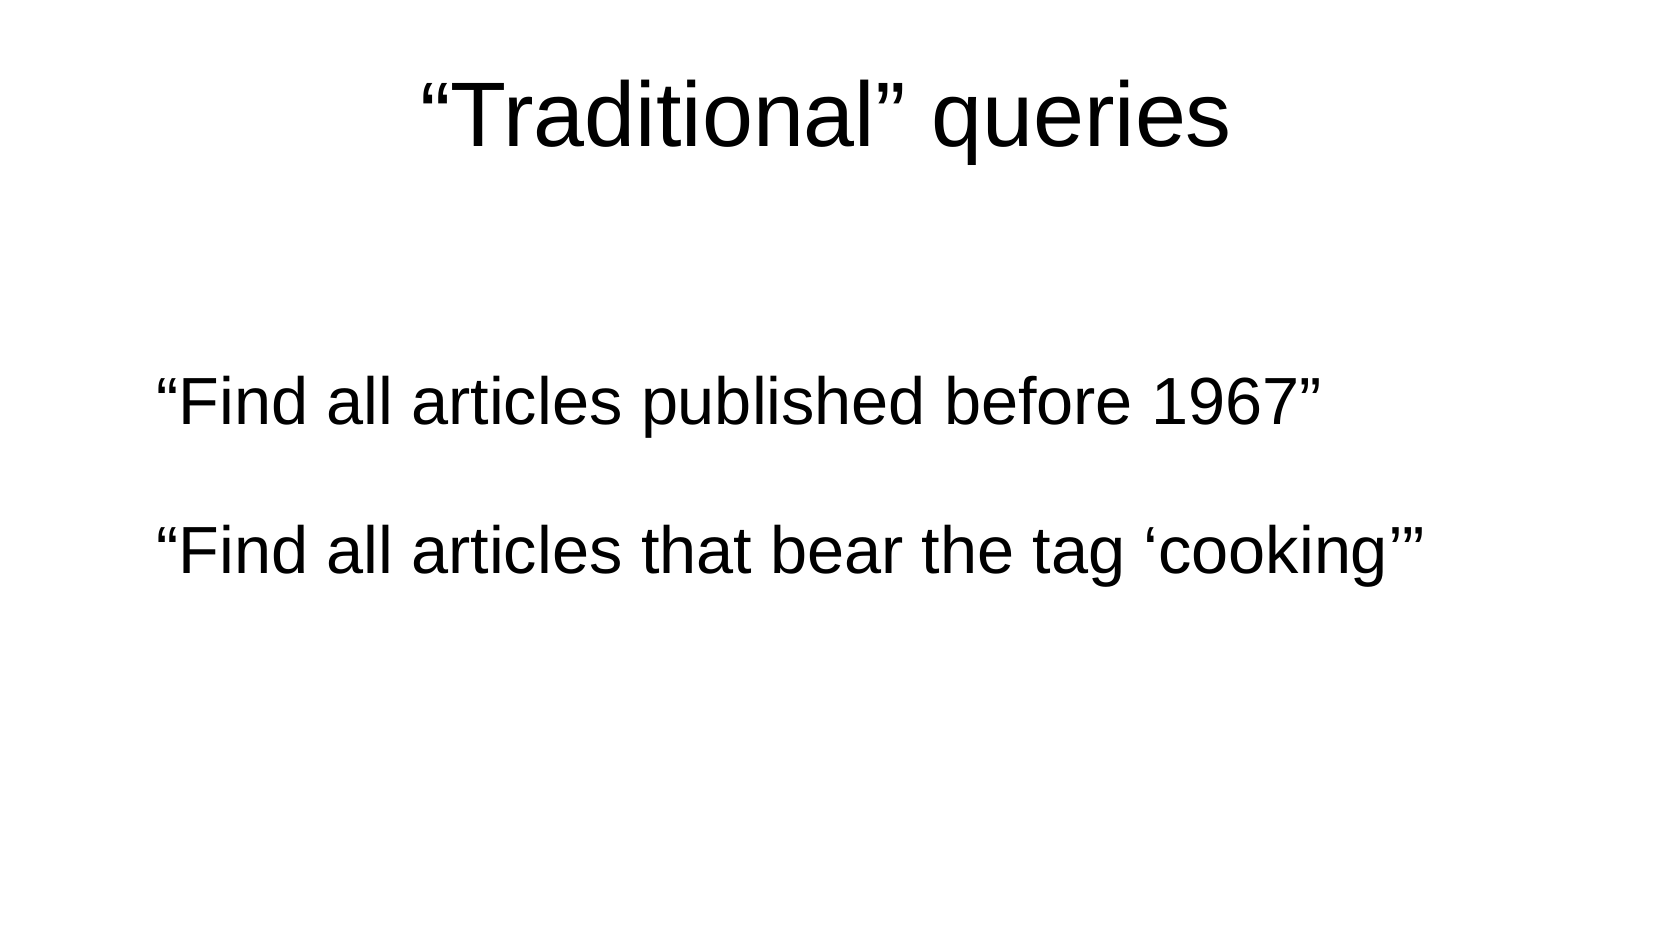

# “Traditional” queries
“Find all articles published before 1967”
“Find all articles that bear the tag ‘cooking’”